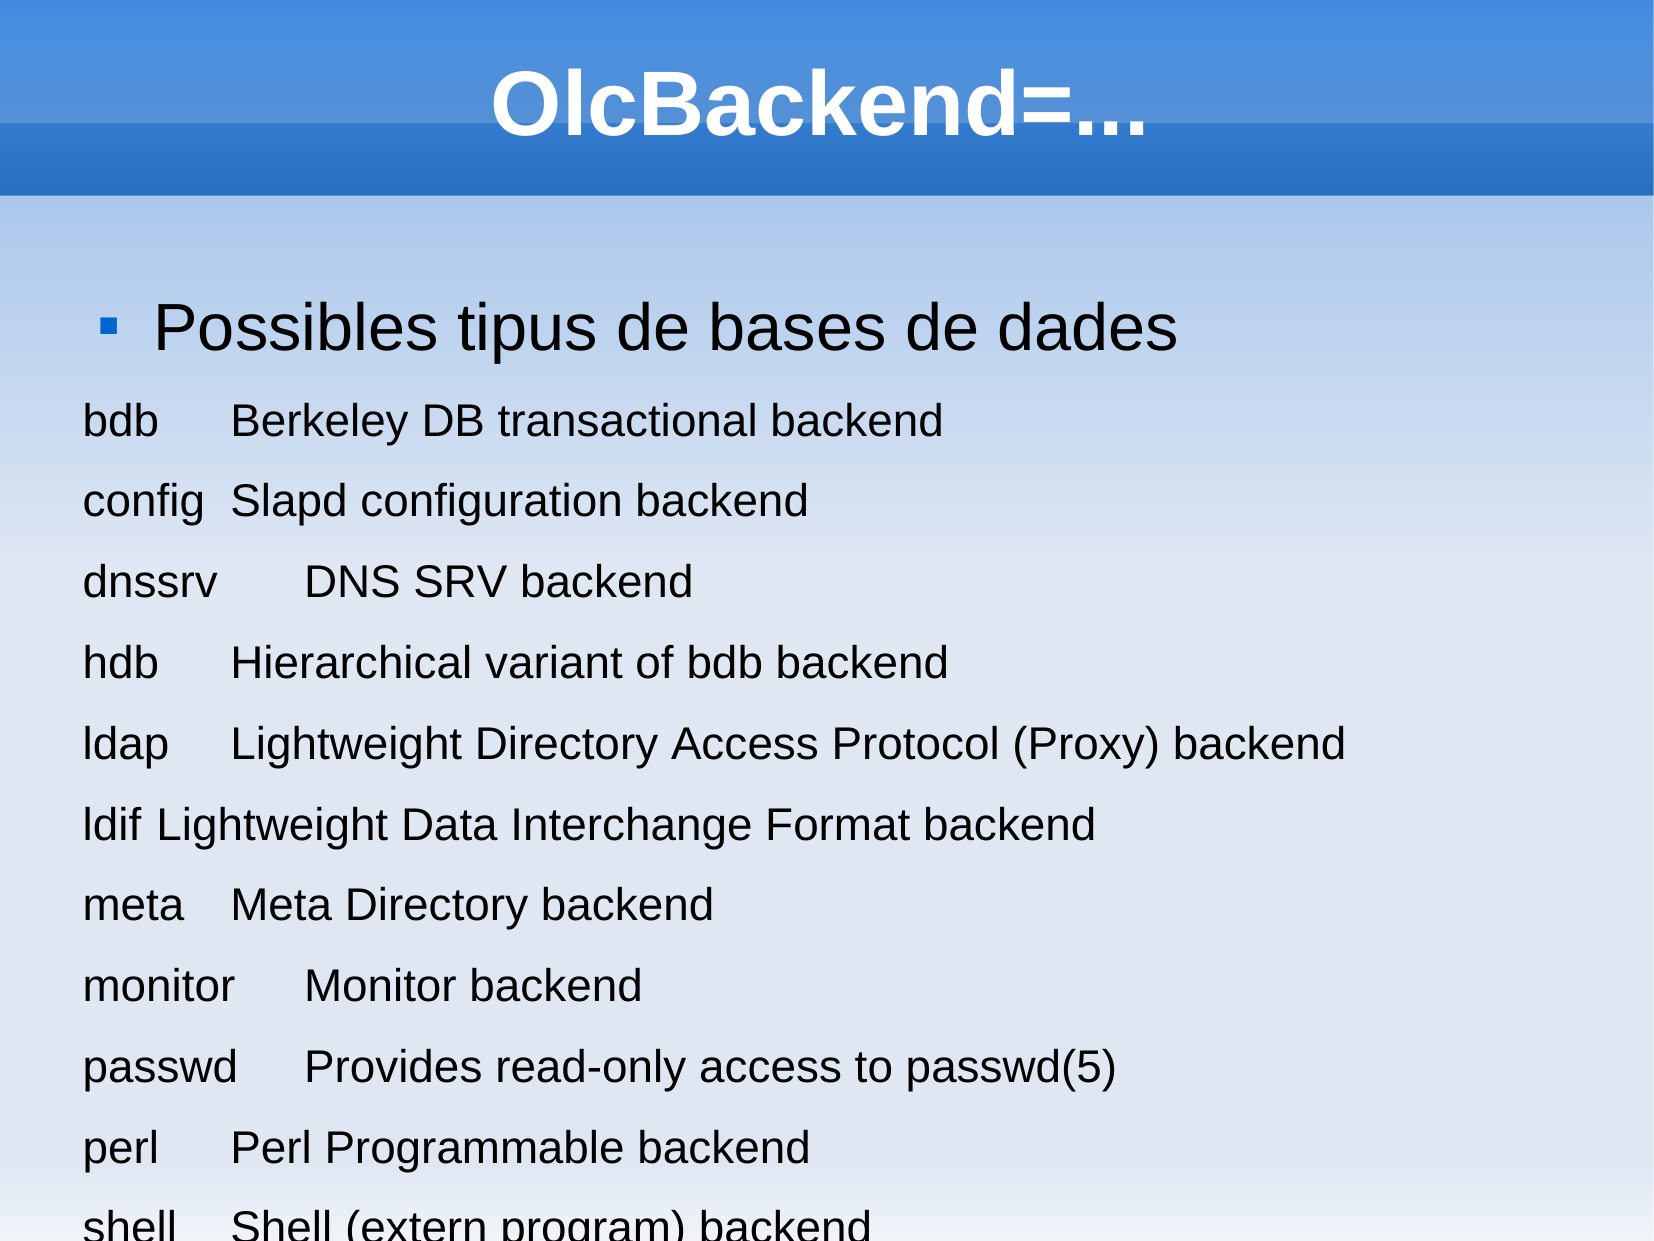

# OlcBackend=...
Possibles tipus de bases de dades
bdb 	Berkeley DB transactional backend
config 	Slapd configuration backend
dnssrv 	DNS SRV backend
hdb 	Hierarchical variant of bdb backend
ldap 	Lightweight Directory Access Protocol (Proxy) backend
ldif 	Lightweight Data Interchange Format backend
meta 	Meta Directory backend
monitor 	Monitor backend
passwd 	Provides read-only access to passwd(5)
perl 	Perl Programmable backend
shell 	Shell (extern program) backend
sql 	SQL Programmable backend